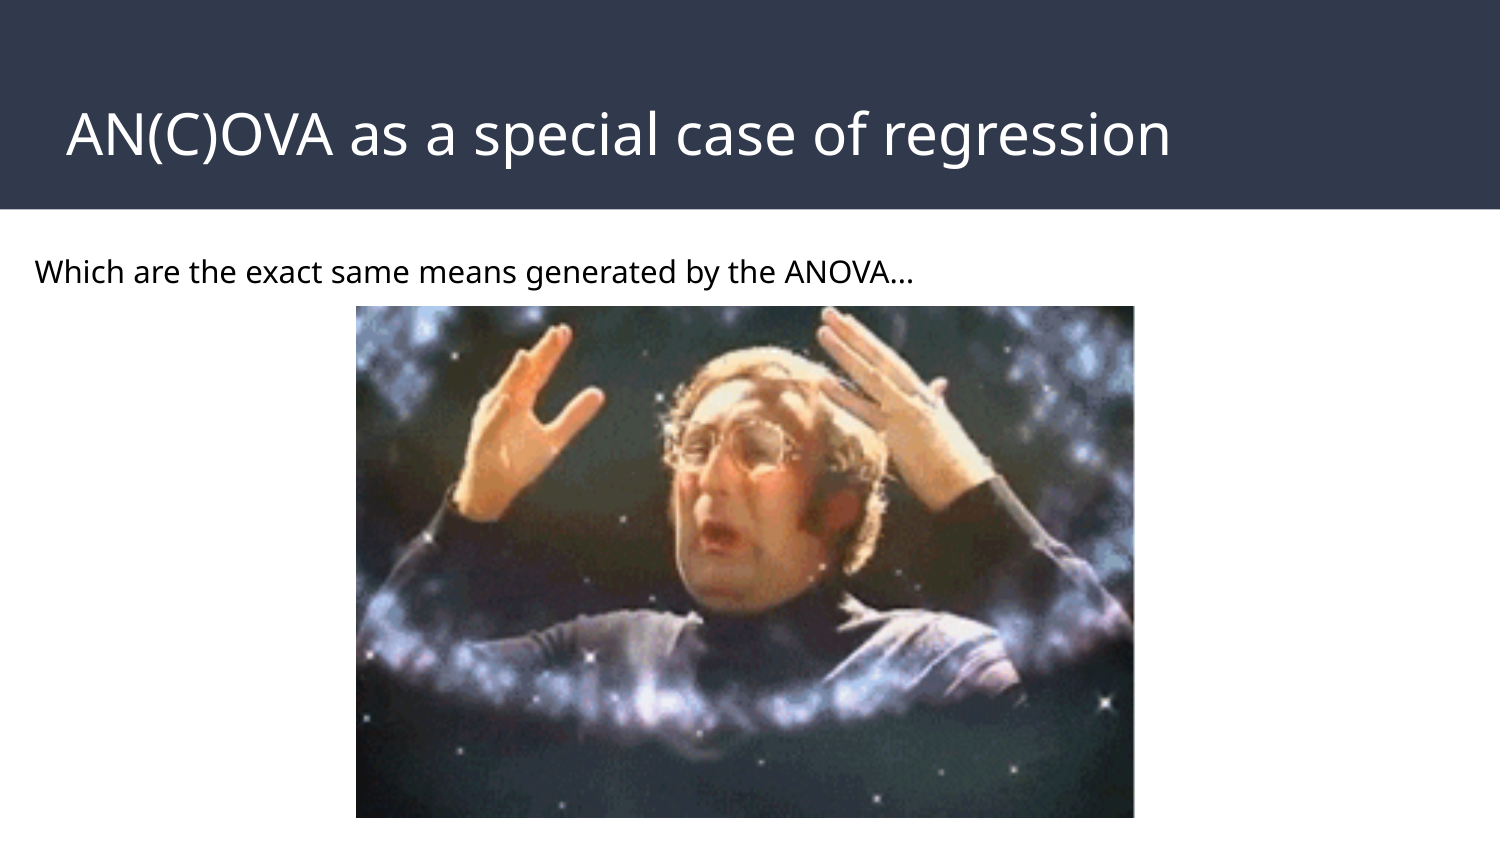

# AN(C)OVA as a special case of regression
Which are the exact same means generated by the ANOVA…